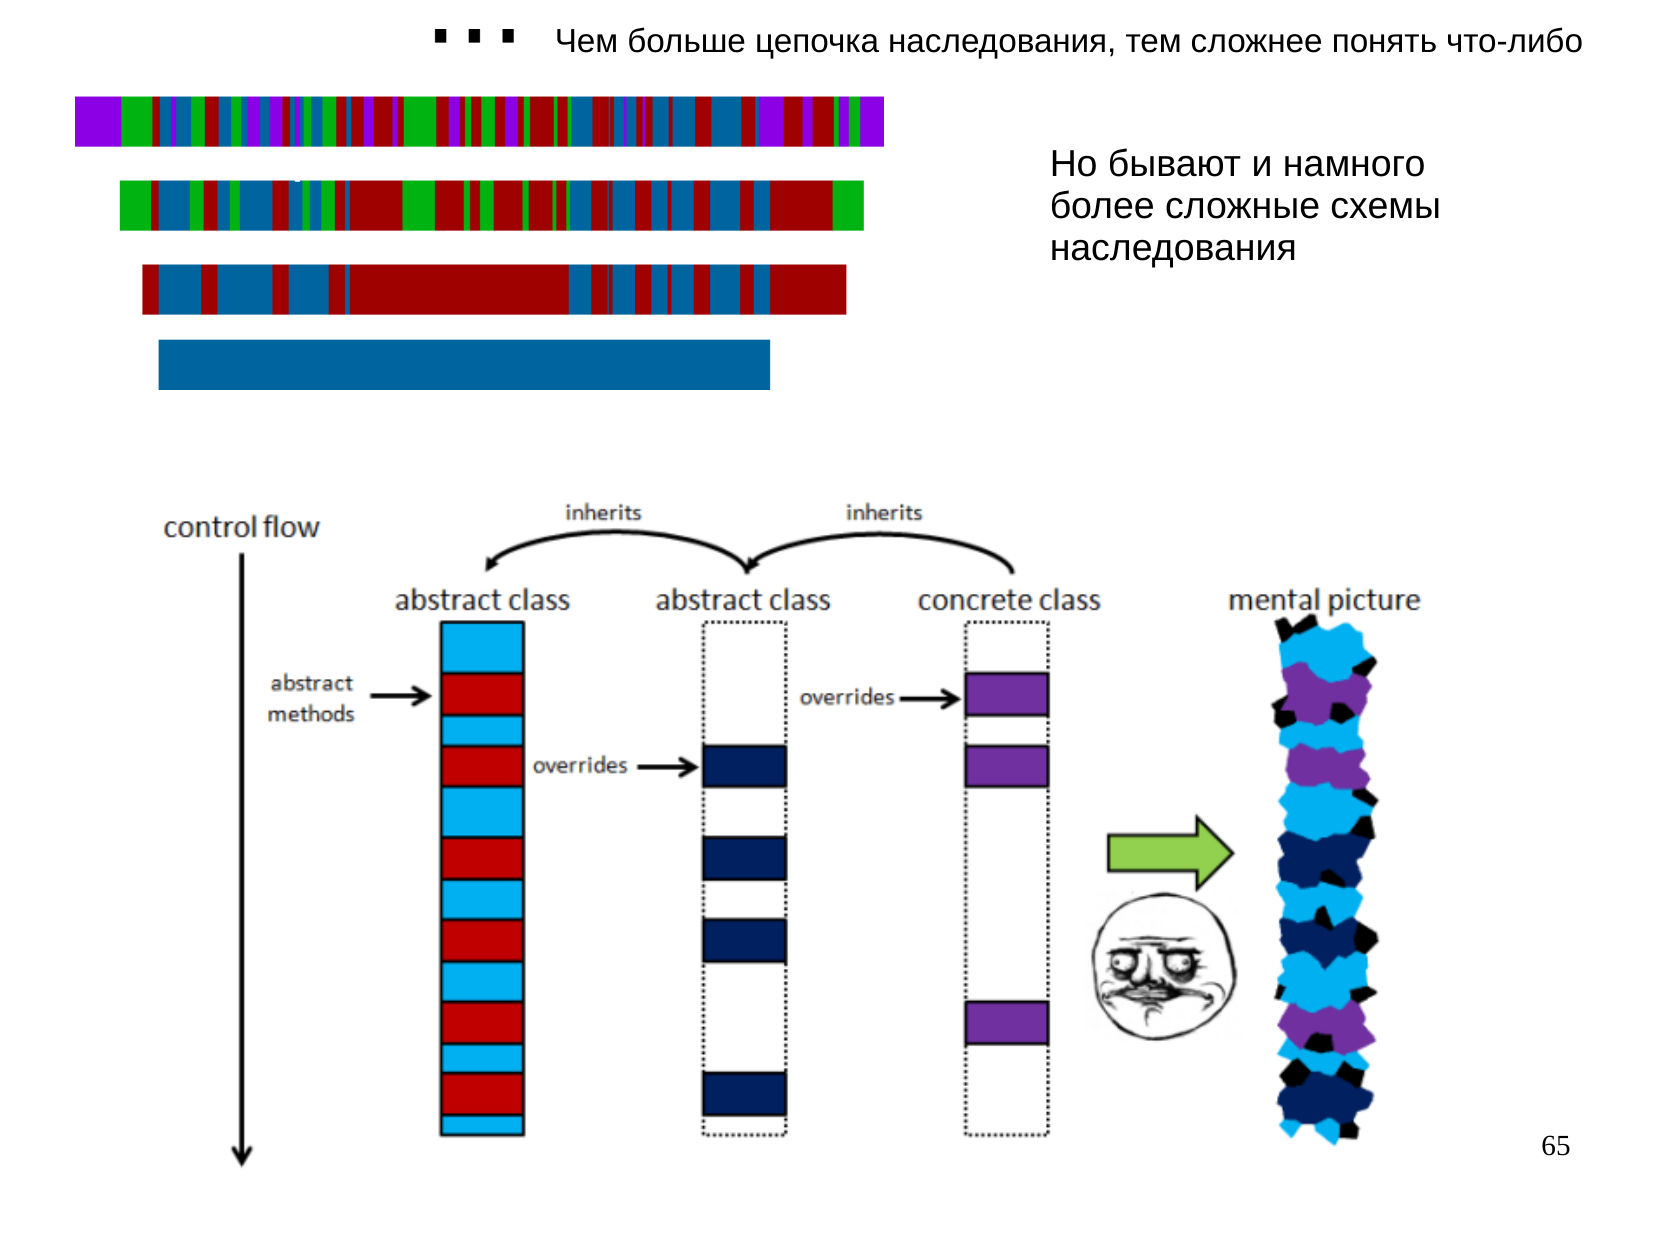

Чем больше цепочка наследования, тем сложнее понять что-либо
Но бывают и намного более сложные схемы наследования
65